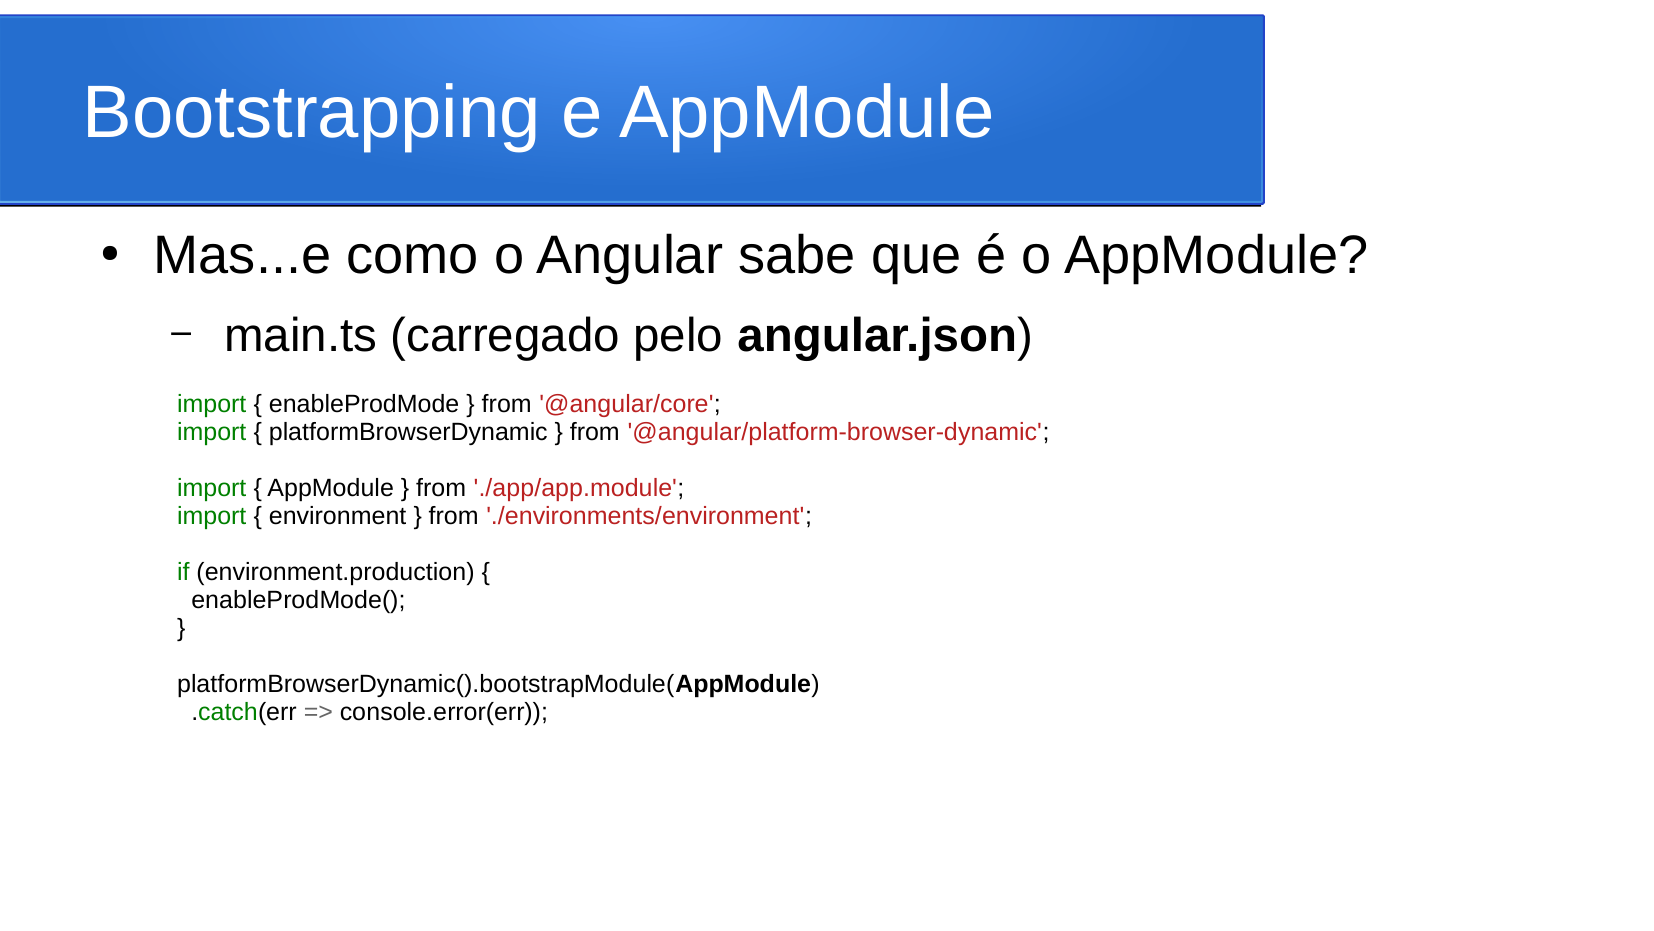

# Bootstrapping e AppModule
Mas...e como o Angular sabe que é o AppModule?
main.ts (carregado pelo angular.json)
import { enableProdMode } from '@angular/core';
import { platformBrowserDynamic } from '@angular/platform-browser-dynamic';
import { AppModule } from './app/app.module';
import { environment } from './environments/environment';
if (environment.production) {
 enableProdMode();
}
platformBrowserDynamic().bootstrapModule(AppModule)
 .catch(err => console.error(err));